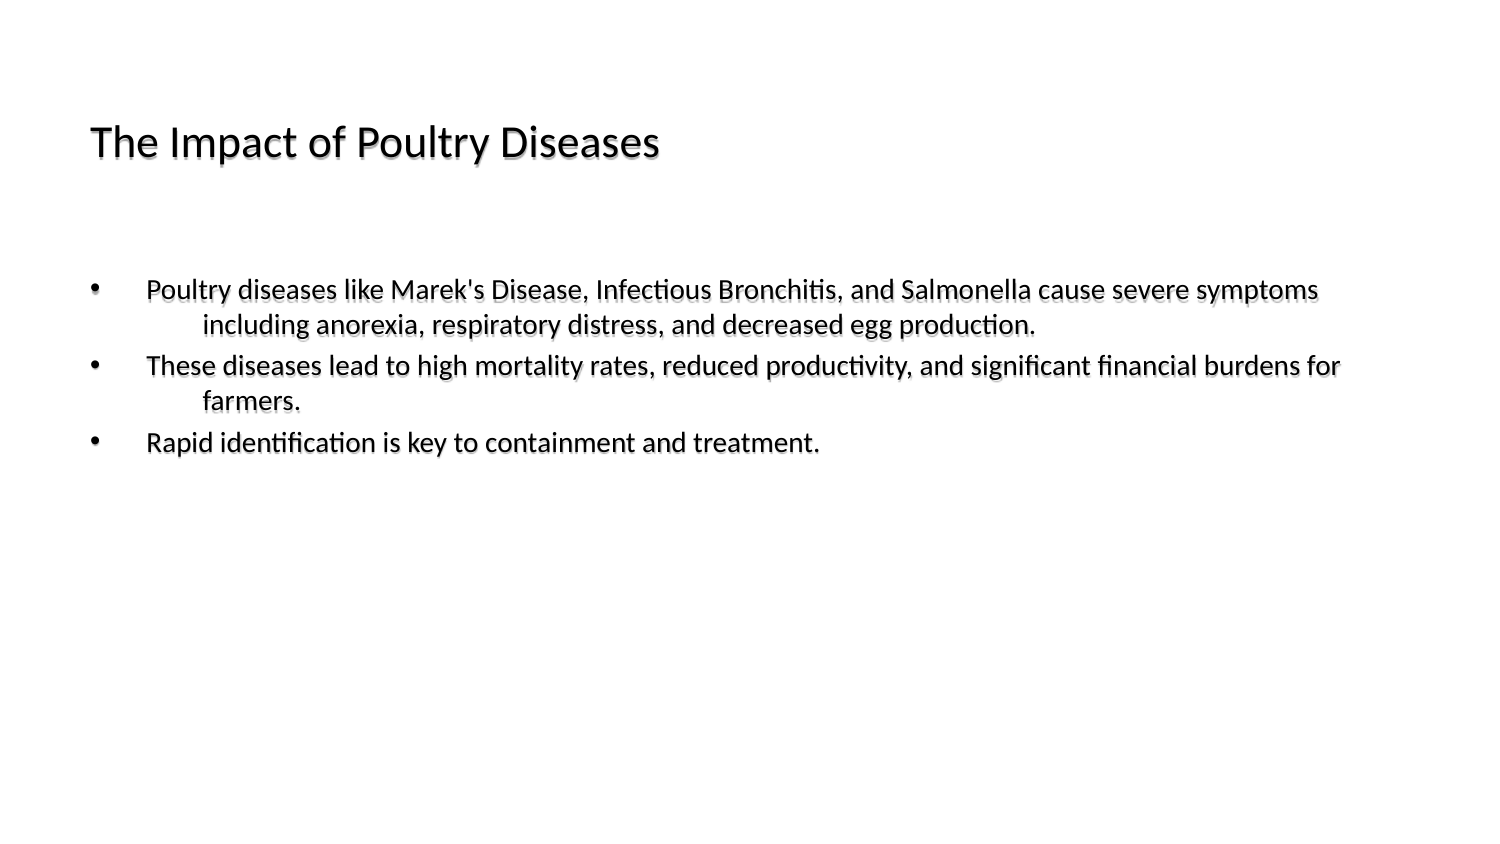

# The Impact of Poultry Diseases
Poultry diseases like Marek's Disease, Infectious Bronchitis, and Salmonella cause severe symptoms including anorexia, respiratory distress, and decreased egg production.
These diseases lead to high mortality rates, reduced productivity, and significant financial burdens for farmers.
Rapid identification is key to containment and treatment.